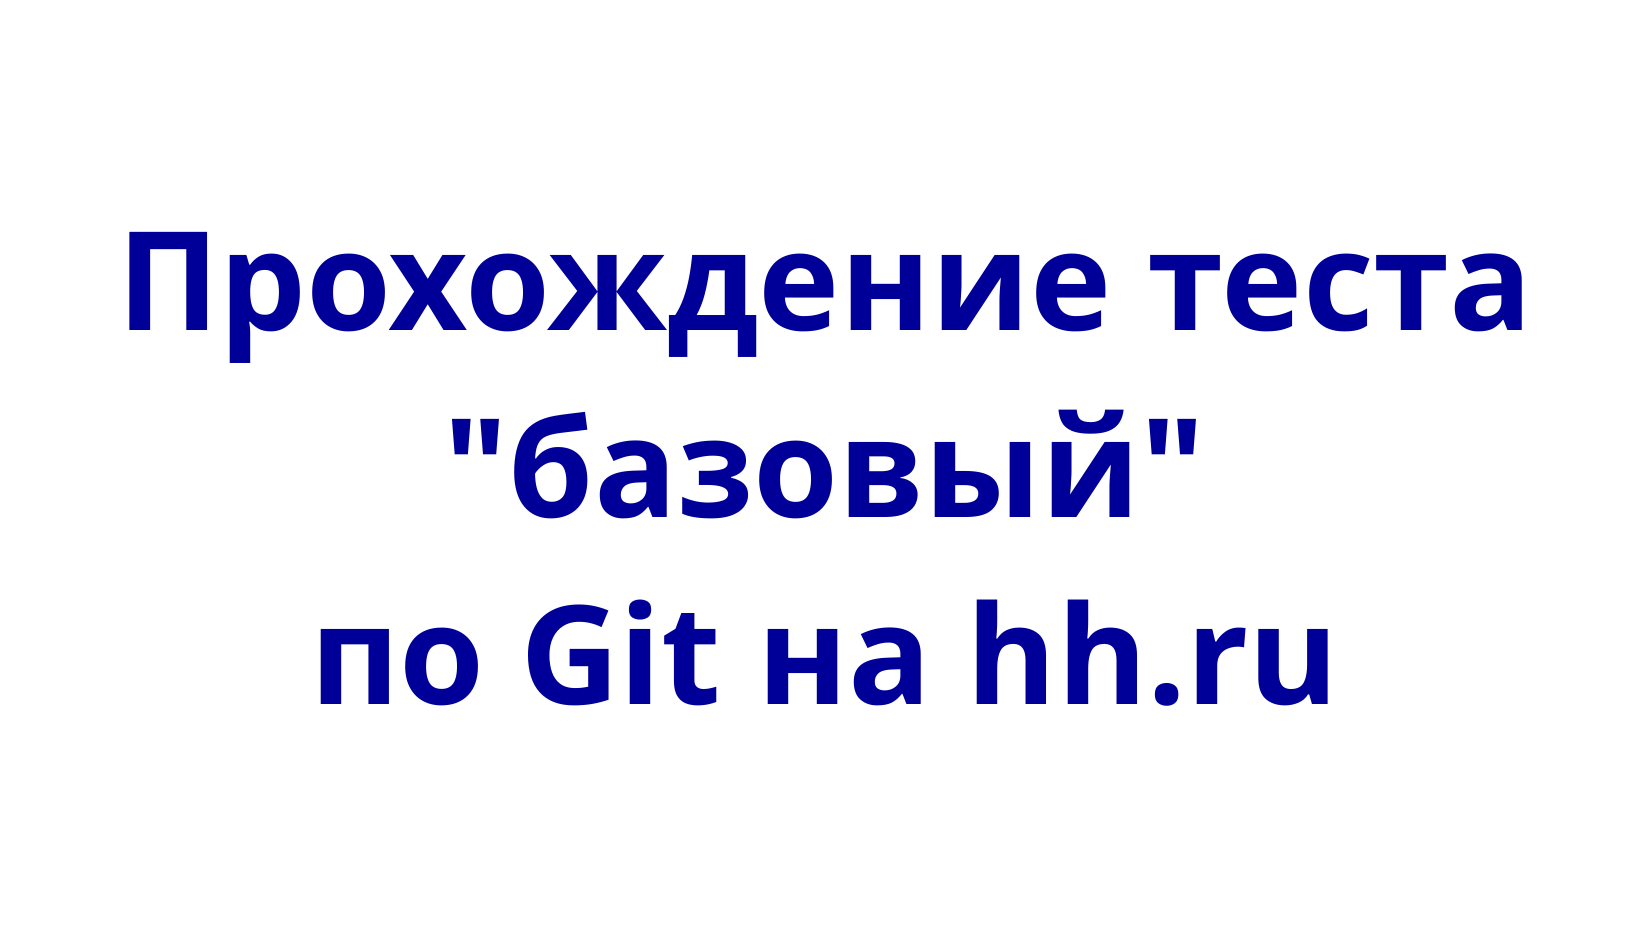

# Прохождение теста "базовый"
по Git на hh.ru